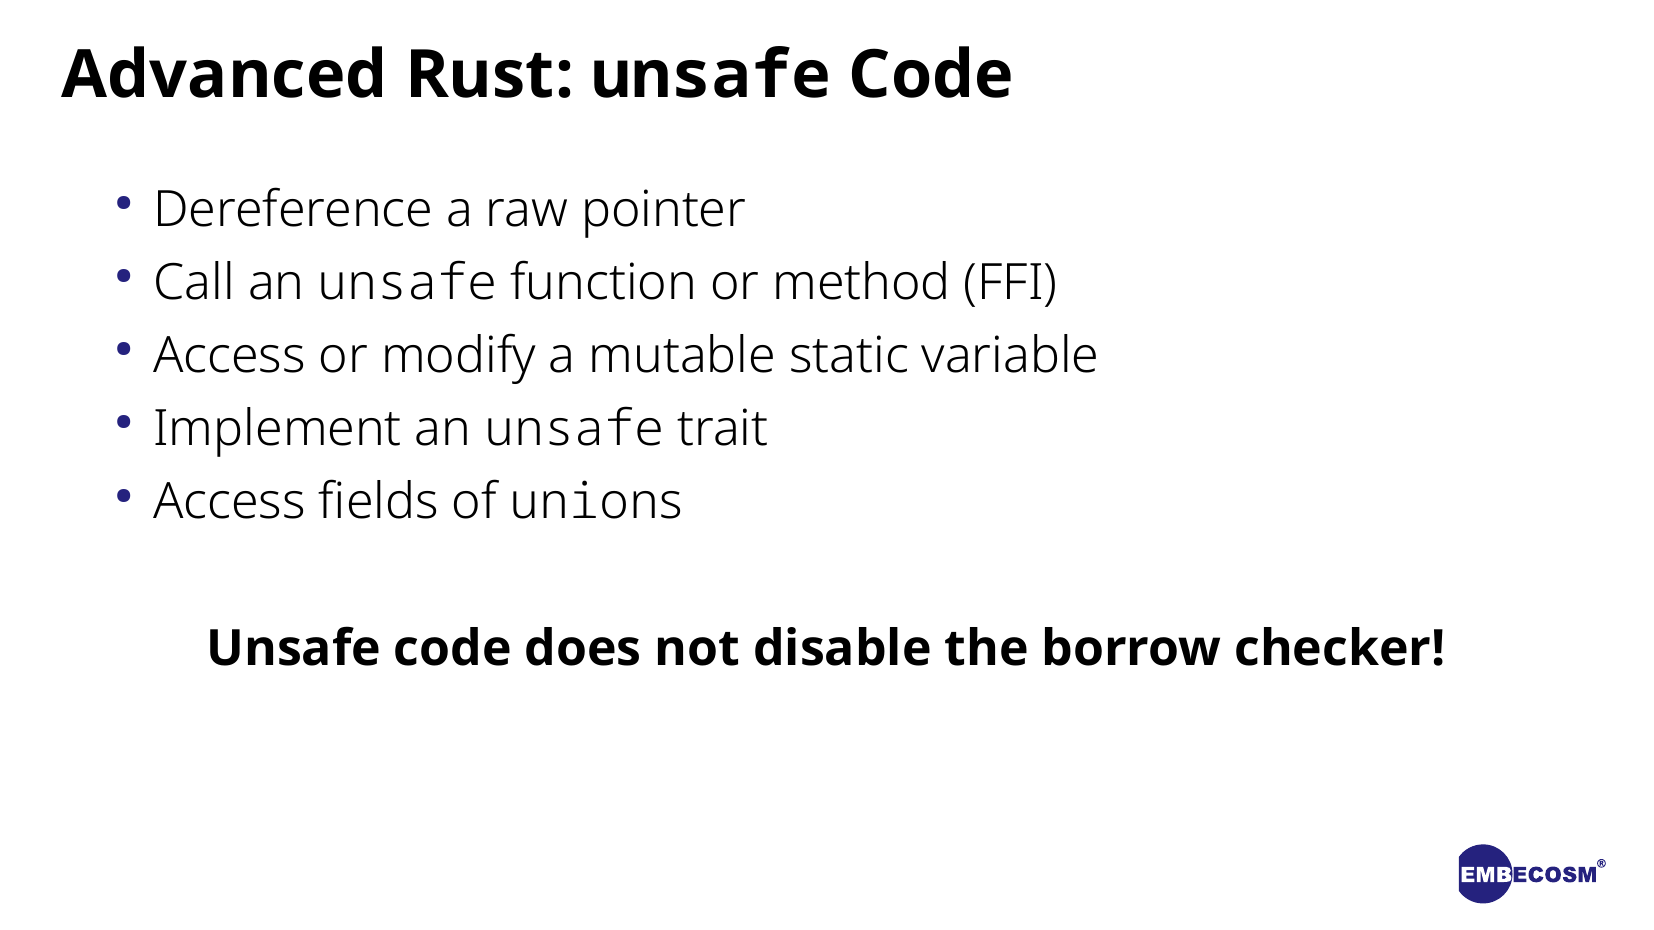

# Advanced Rust: unsafe Code
Dereference a raw pointer
Call an unsafe function or method (FFI)
Access or modify a mutable static variable
Implement an unsafe trait
Access fields of unions
Unsafe code does not disable the borrow checker!